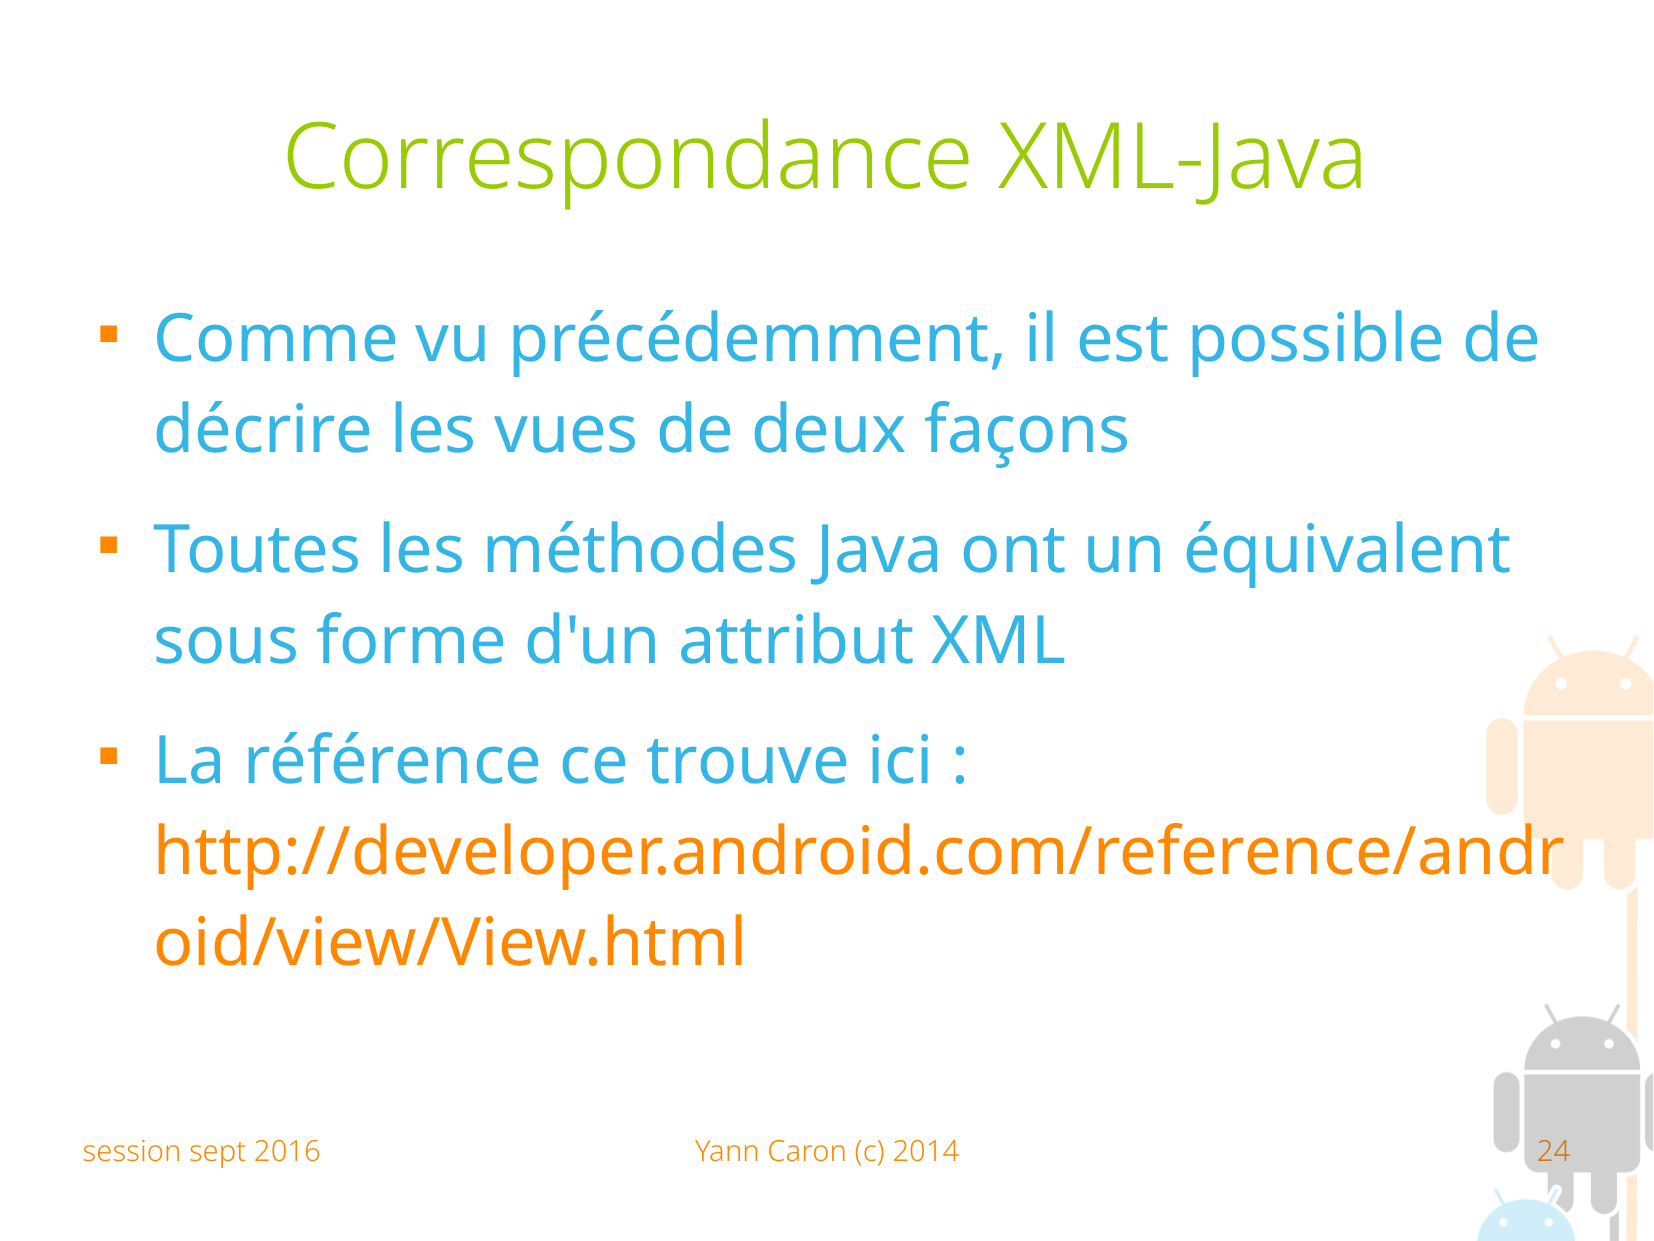

# Correspondance XML-Java
Comme vu précédemment, il est possible de décrire les vues de deux façons
Toutes les méthodes Java ont un équivalent sous forme d'un attribut XML
La référence ce trouve ici : http://developer.android.com/reference/android/view/View.html
session sept 2016
Yann Caron (c) 2014
24